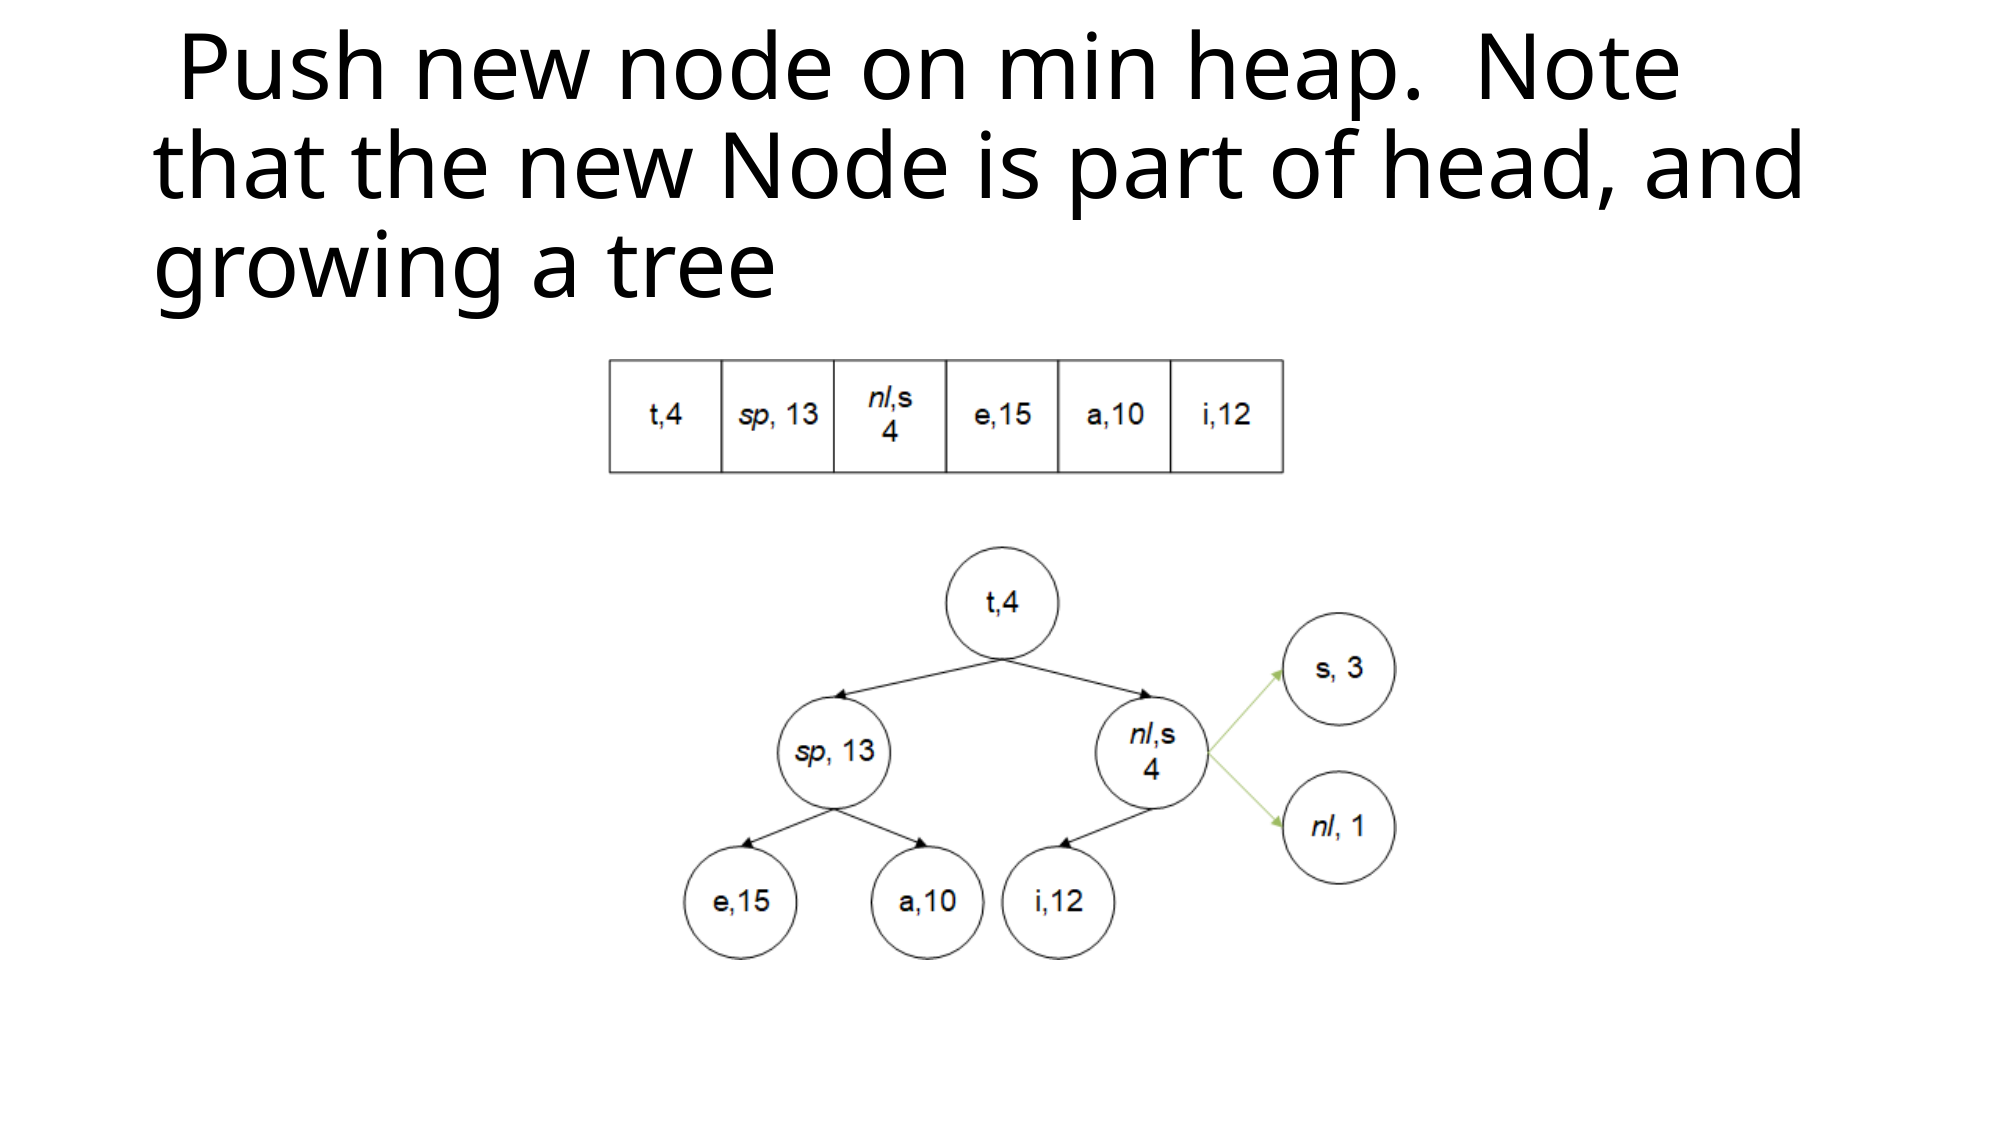

# Push new node on min heap. Note that the new Node is part of head, and growing a tree